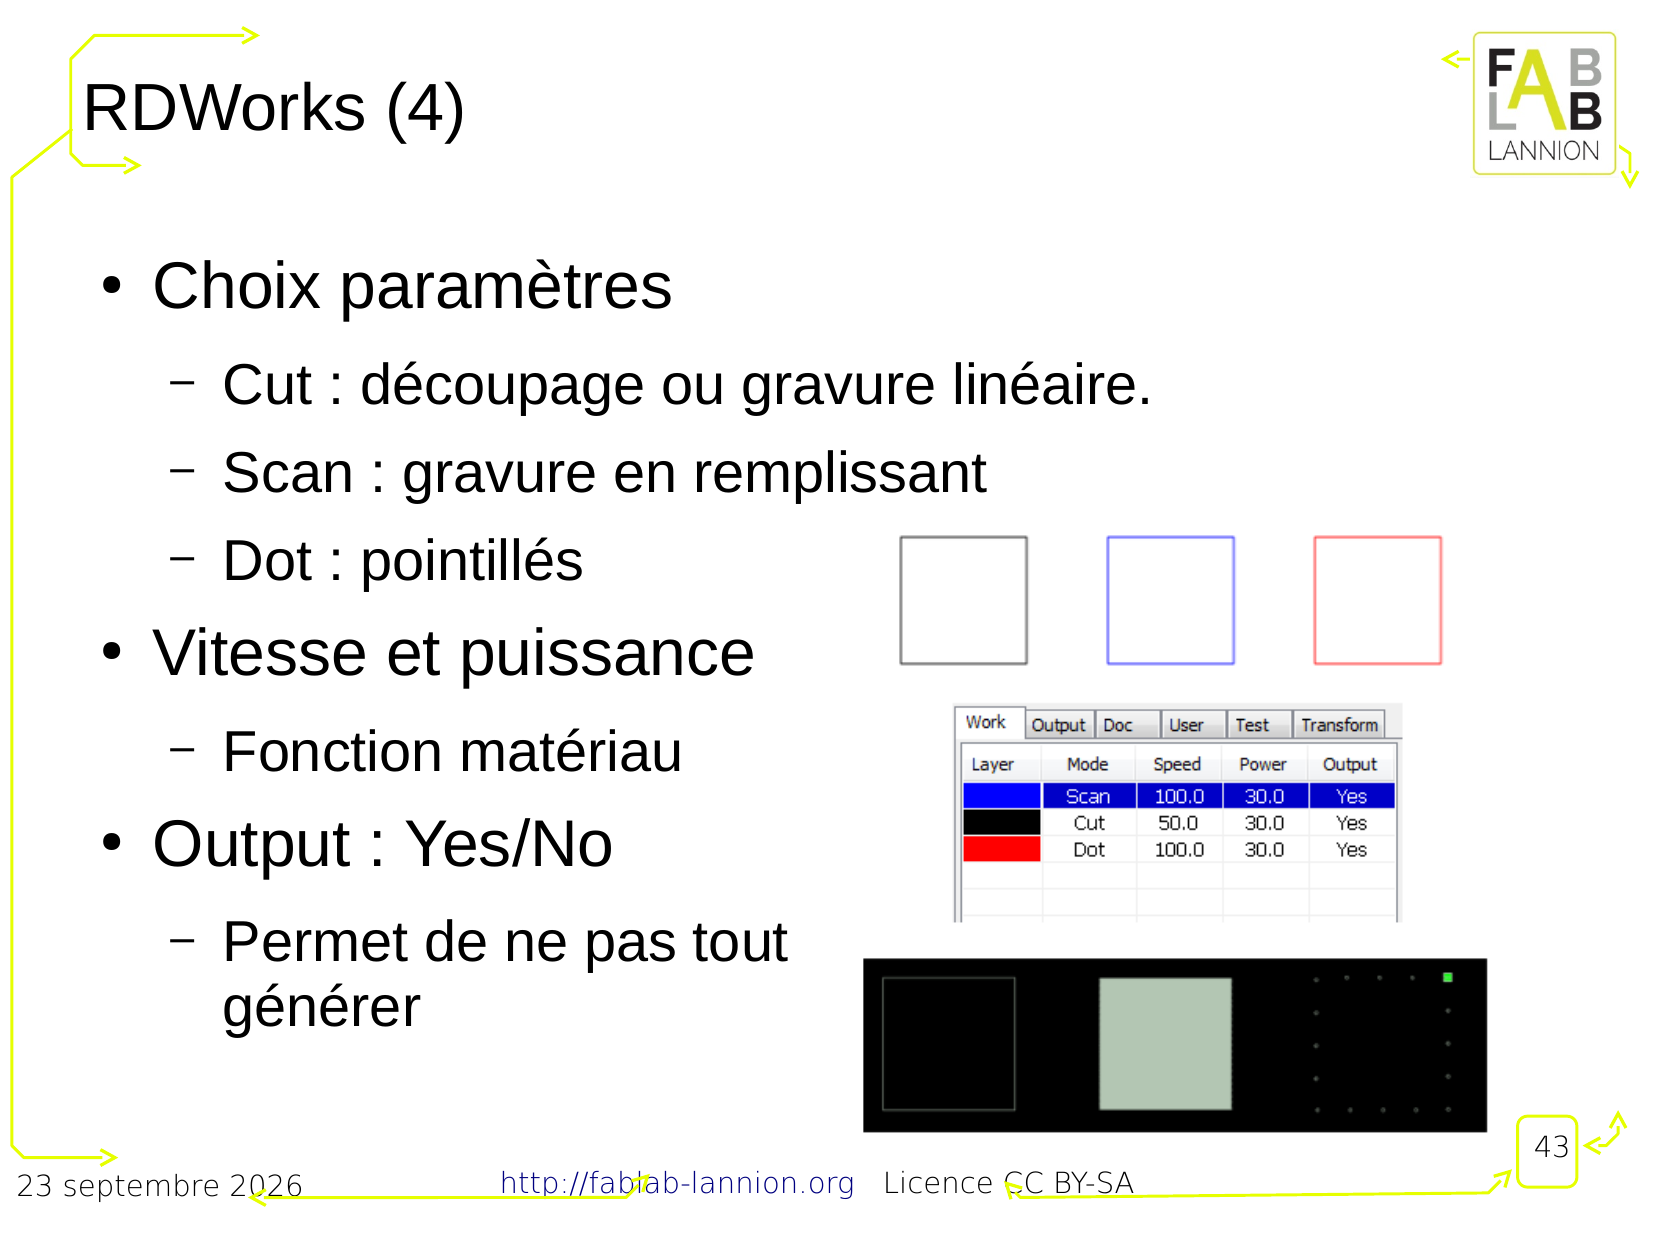

# RDWorks (4)
Choix paramètres
Cut : découpage ou gravure linéaire.
Scan : gravure en remplissant
Dot : pointillés
Vitesse et puissance
Fonction matériau
Output : Yes/No
Permet de ne pas tout
générer
43